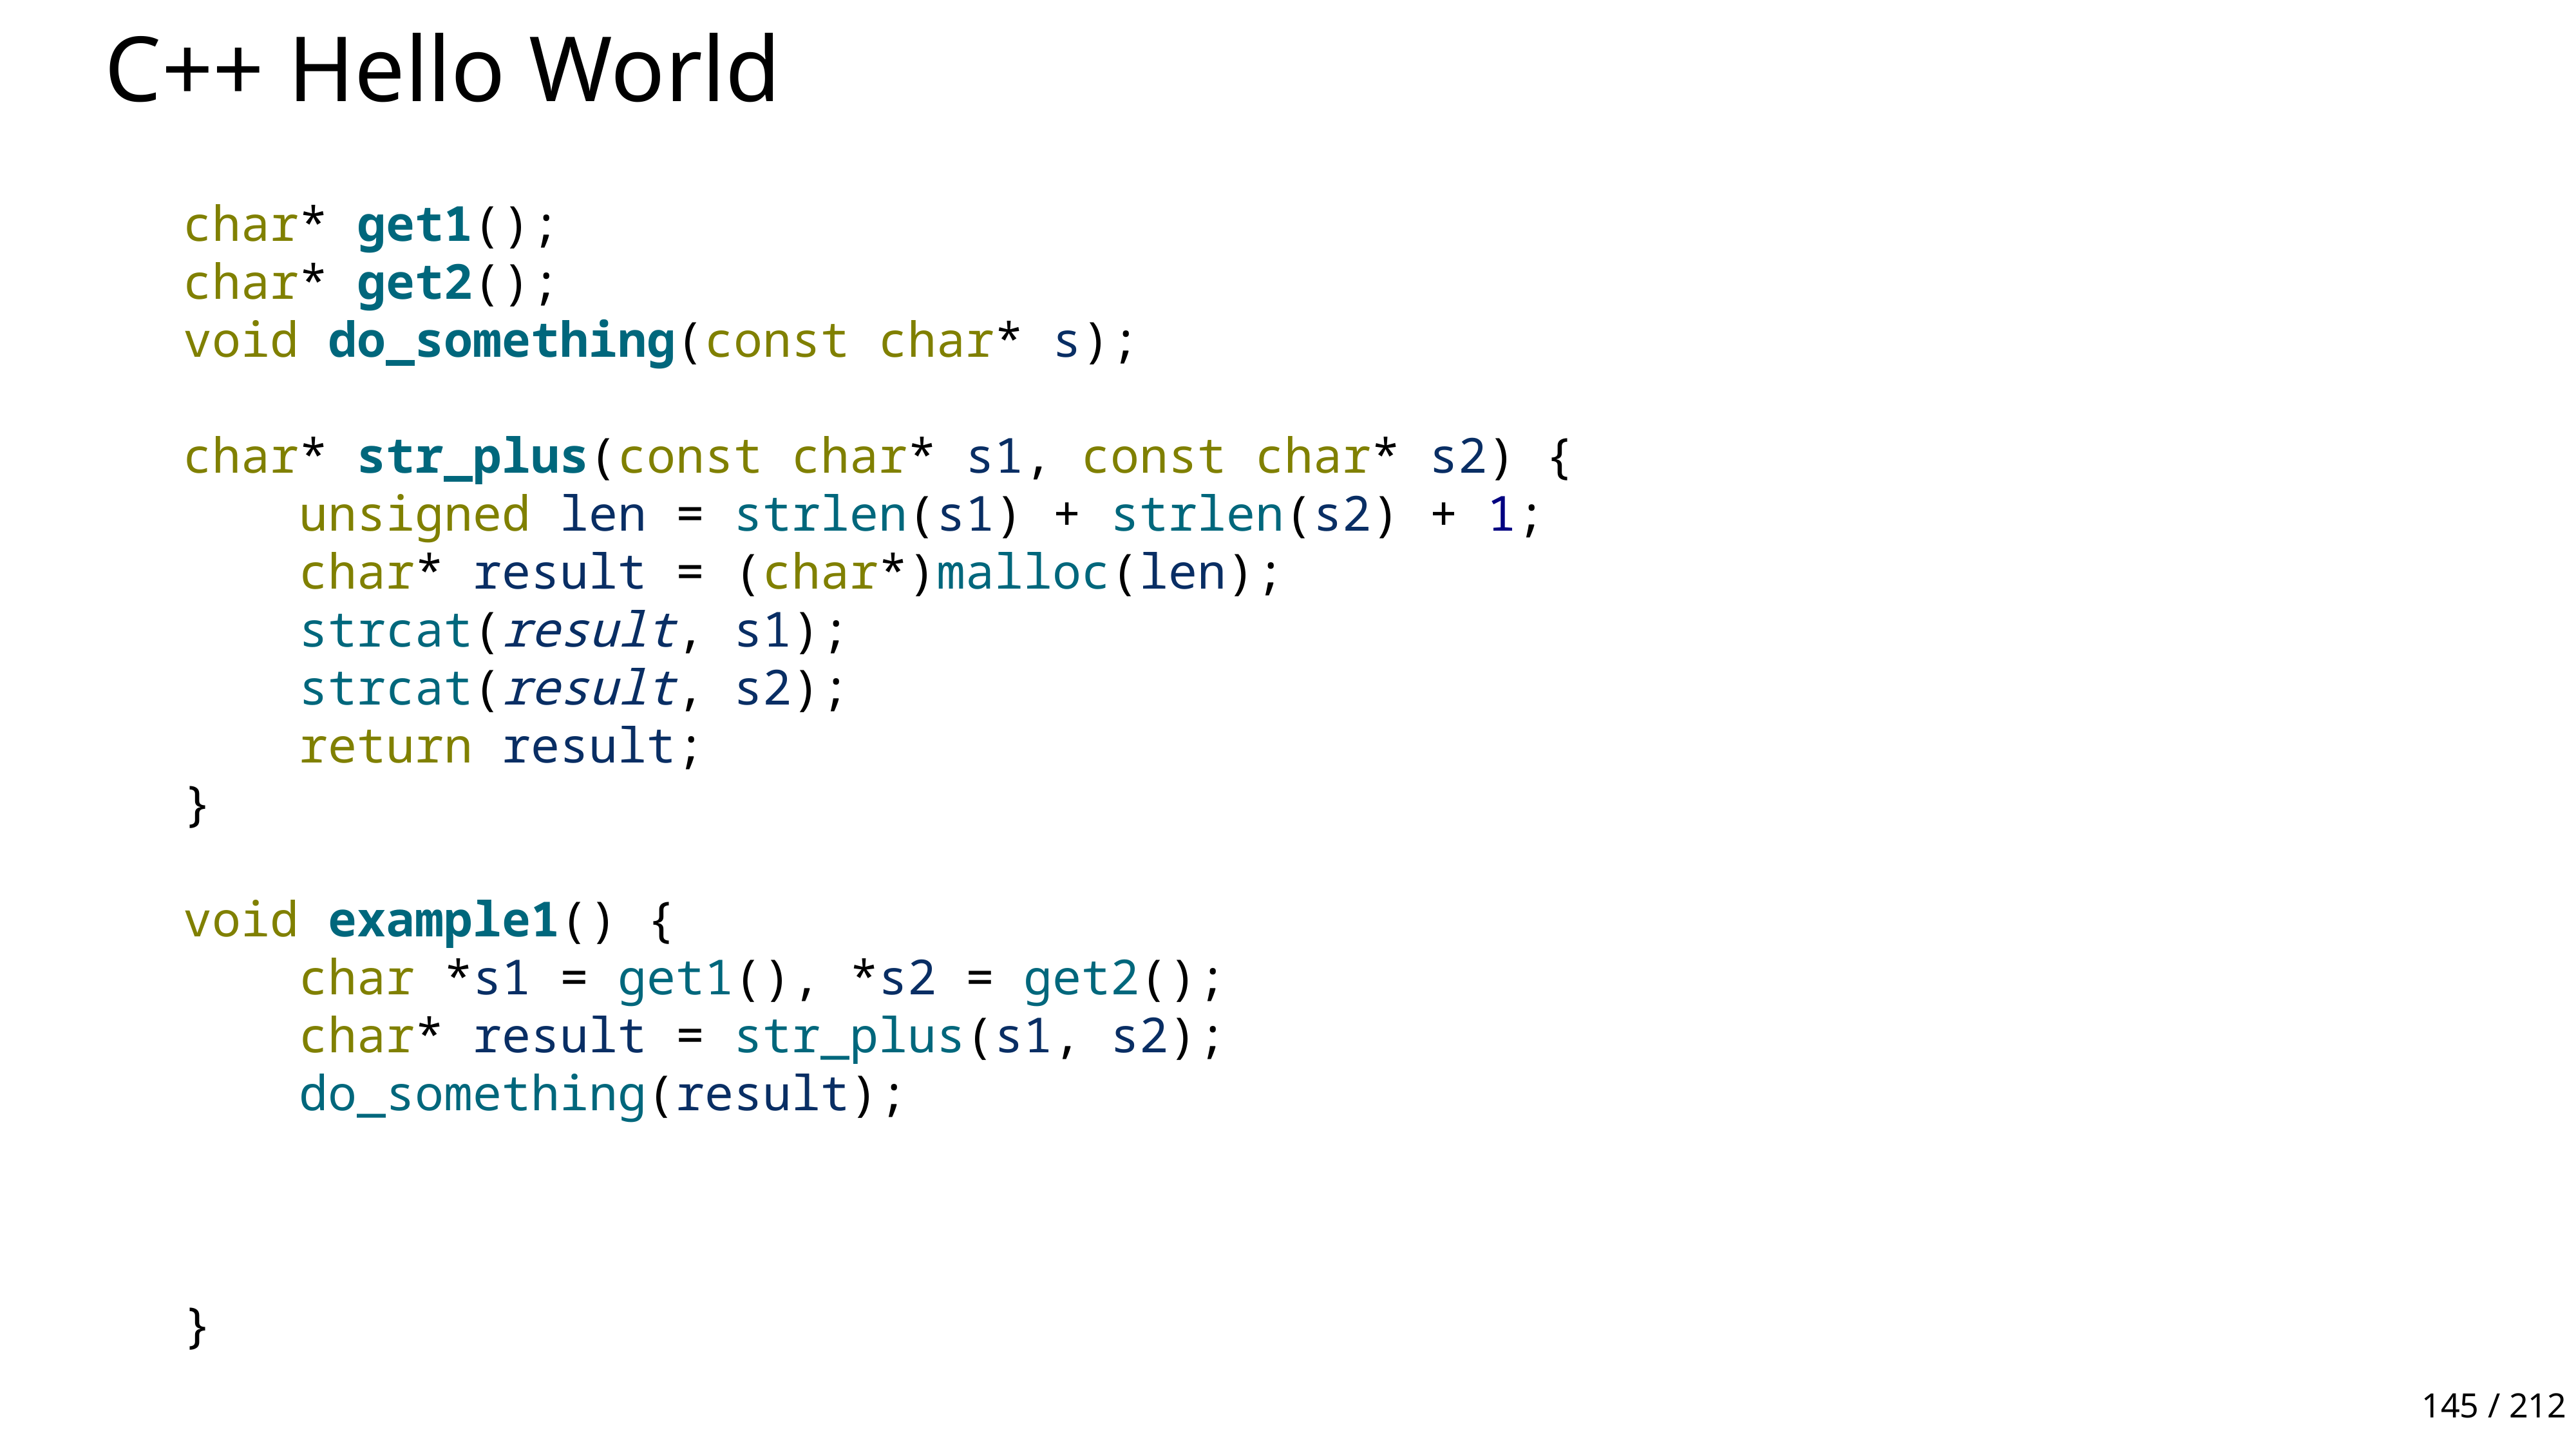

C++ Hello World
char* get1();
char* get2();
void do_something(const char* s);
char* str_plus(const char* s1, const char* s2) {
 unsigned len = strlen(s1) + strlen(s2) + 1;
 char* result = (char*)malloc(len);
 strcat(result, s1);
 strcat(result, s2);
 return result;
}
void example1() {
 char *s1 = get1(), *s2 = get2();
 char* result = str_plus(s1, s2);
 do_something(result);
}